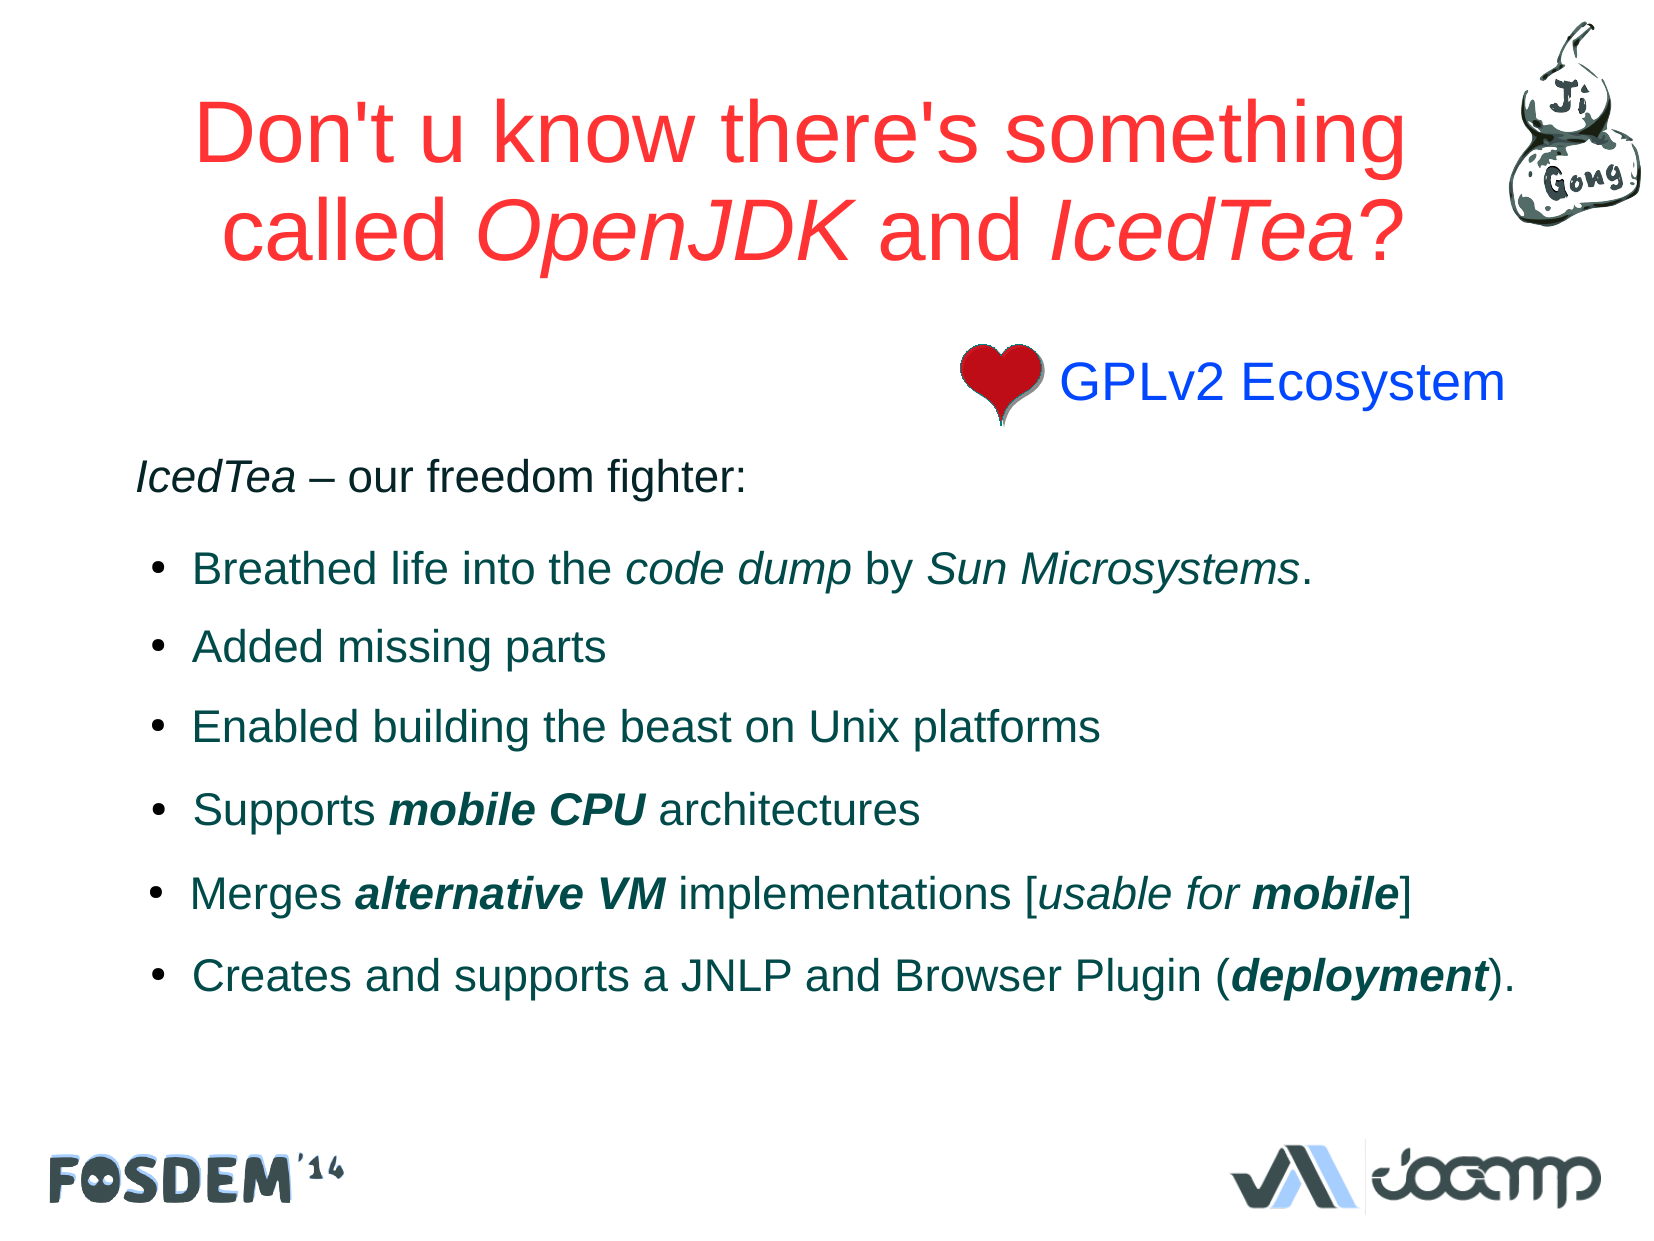

# Don't u know there's something called OpenJDK and IcedTea?
GPLv2 Ecosystem
IcedTea – our freedom fighter:
 Breathed life into the code dump by Sun Microsystems.
 Added missing parts
 Enabled building the beast on Unix platforms
 Supports mobile CPU architectures
 Merges alternative VM implementations [usable for mobile]
 Creates and supports a JNLP and Browser Plugin (deployment).